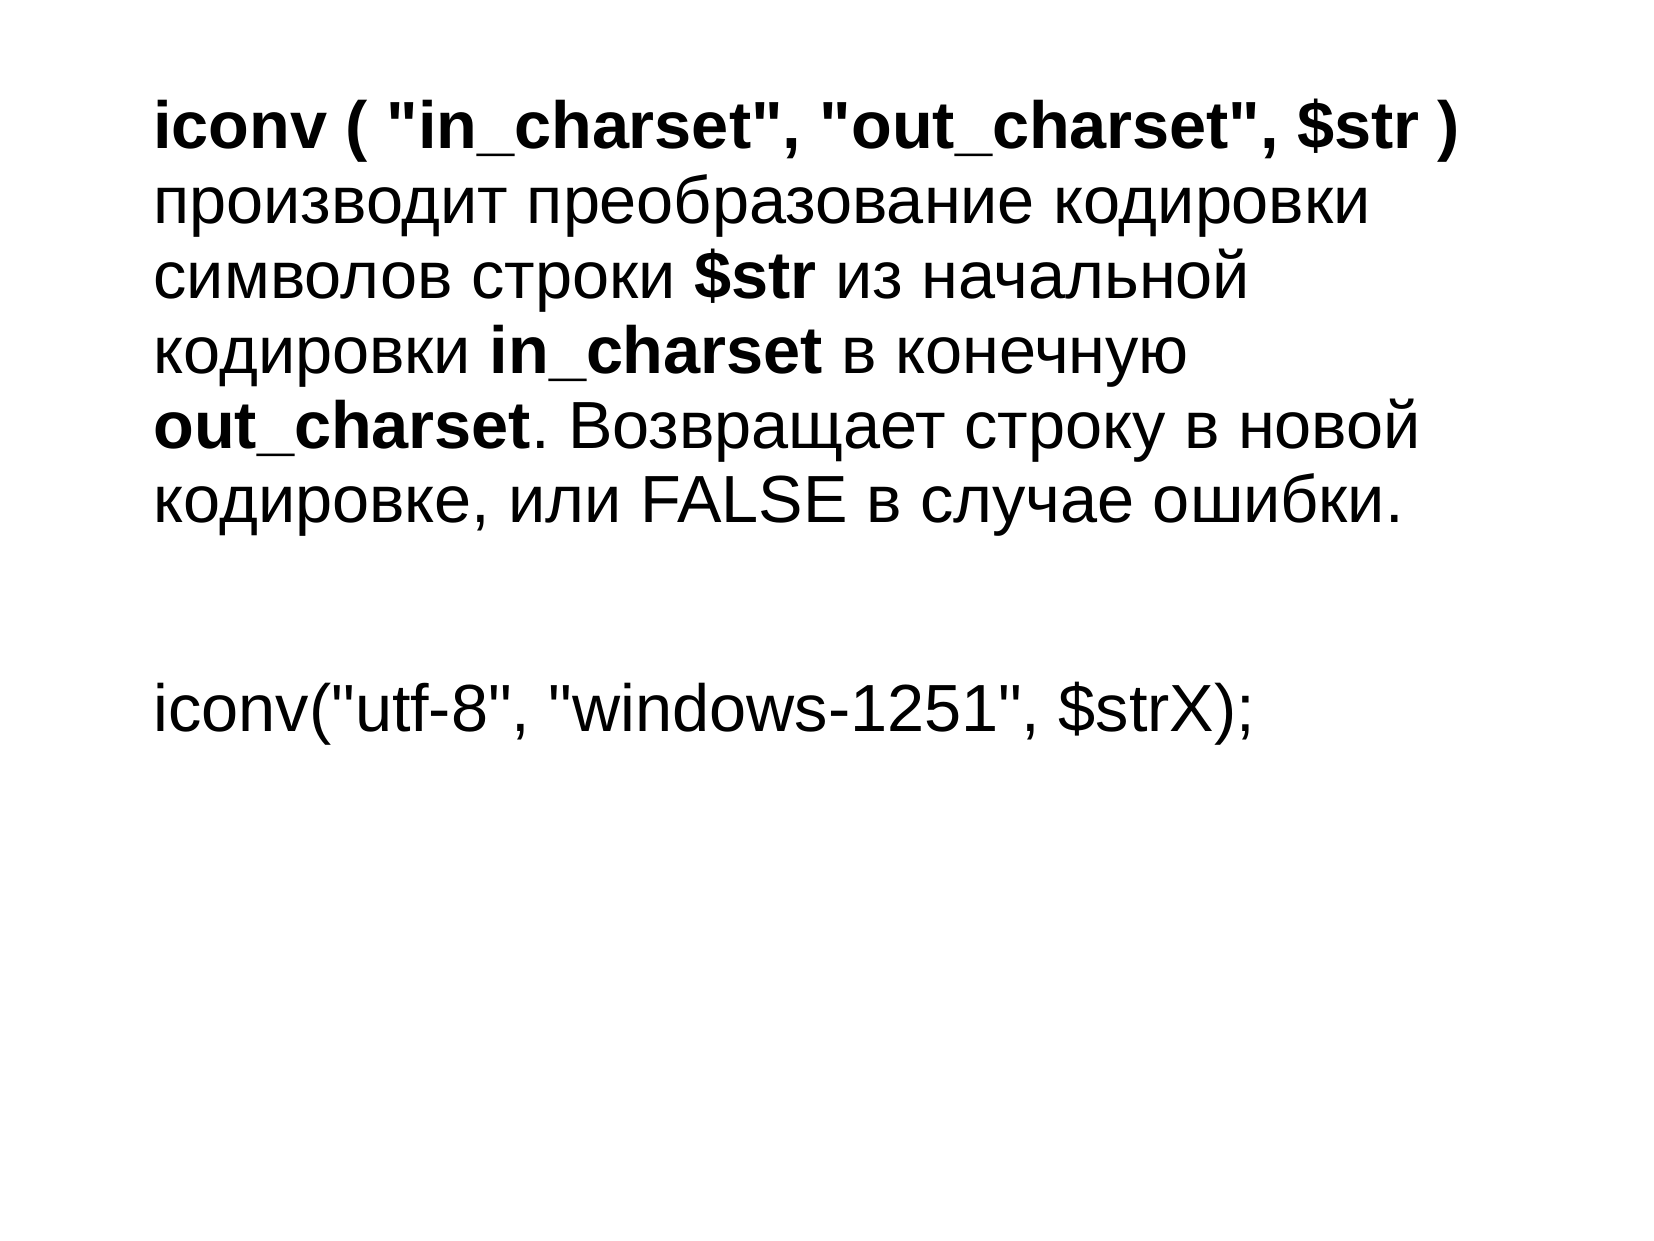

# iconv ( "in_charset", "out_charset", $str ) производит преобразование кодировки символов строки $str из начальной кодировки in_charset в конечную out_charset. Возвращает строку в новой кодировке, или FALSE в случае ошибки.
iconv("utf-8", "windows-1251", $strX);